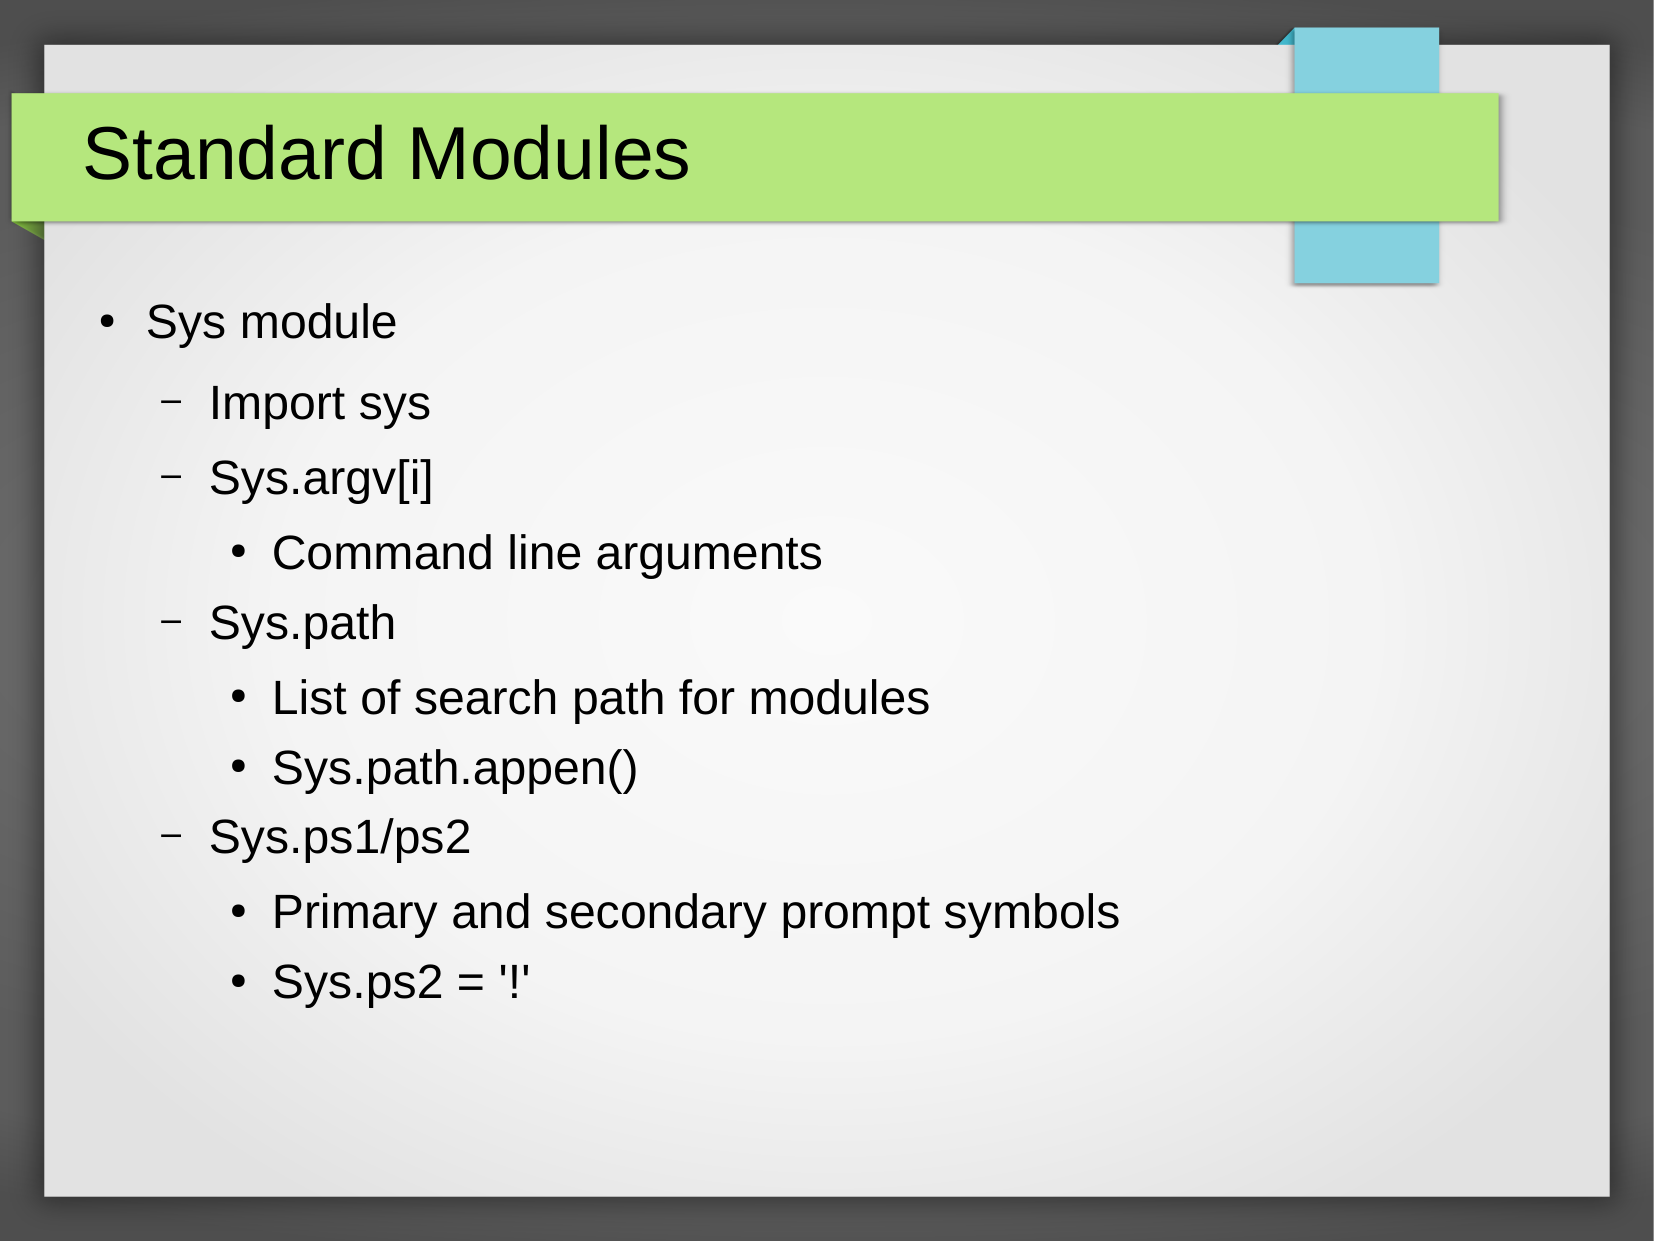

# Standard Modules
Sys module
Import sys
Sys.argv[i]
Command line arguments
Sys.path
List of search path for modules
Sys.path.appen()
Sys.ps1/ps2
Primary and secondary prompt symbols
Sys.ps2 = '!'